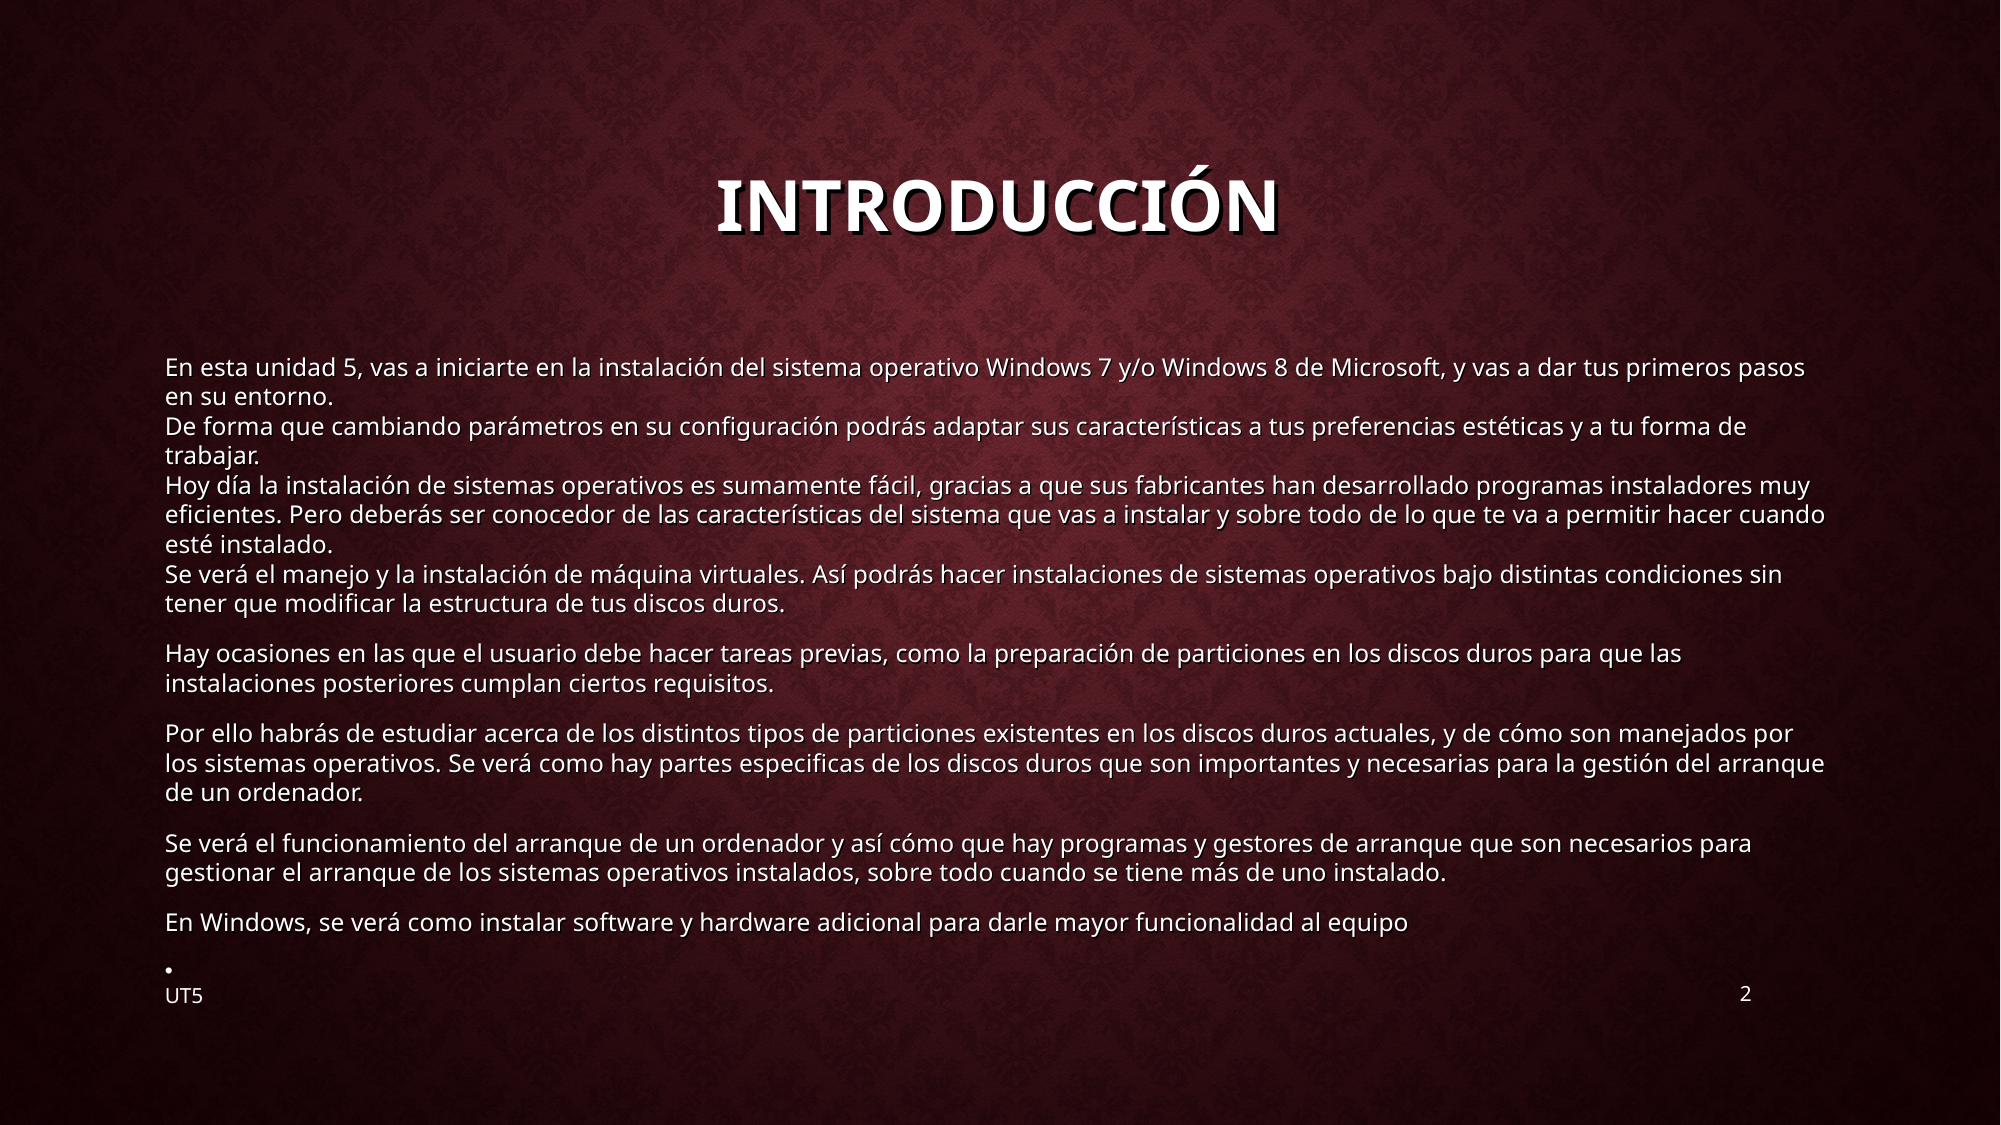

# introducción
En esta unidad 5, vas a iniciarte en la instalación del sistema operativo Windows 7 y/o Windows 8 de Microsoft, y vas a dar tus primeros pasos en su entorno.
De forma que cambiando parámetros en su configuración podrás adaptar sus características a tus preferencias estéticas y a tu forma de trabajar.
Hoy día la instalación de sistemas operativos es sumamente fácil, gracias a que sus fabricantes han desarrollado programas instaladores muy eficientes. Pero deberás ser conocedor de las características del sistema que vas a instalar y sobre todo de lo que te va a permitir hacer cuando esté instalado.
Se verá el manejo y la instalación de máquina virtuales. Así podrás hacer instalaciones de sistemas operativos bajo distintas condiciones sin tener que modificar la estructura de tus discos duros.
Hay ocasiones en las que el usuario debe hacer tareas previas, como la preparación de particiones en los discos duros para que las instalaciones posteriores cumplan ciertos requisitos.
Por ello habrás de estudiar acerca de los distintos tipos de particiones existentes en los discos duros actuales, y de cómo son manejados por los sistemas operativos. Se verá como hay partes especificas de los discos duros que son importantes y necesarias para la gestión del arranque de un ordenador.
Se verá el funcionamiento del arranque de un ordenador y así cómo que hay programas y gestores de arranque que son necesarios para gestionar el arranque de los sistemas operativos instalados, sobre todo cuando se tiene más de uno instalado.
En Windows, se verá como instalar software y hardware adicional para darle mayor funcionalidad al equipo
UT5
2